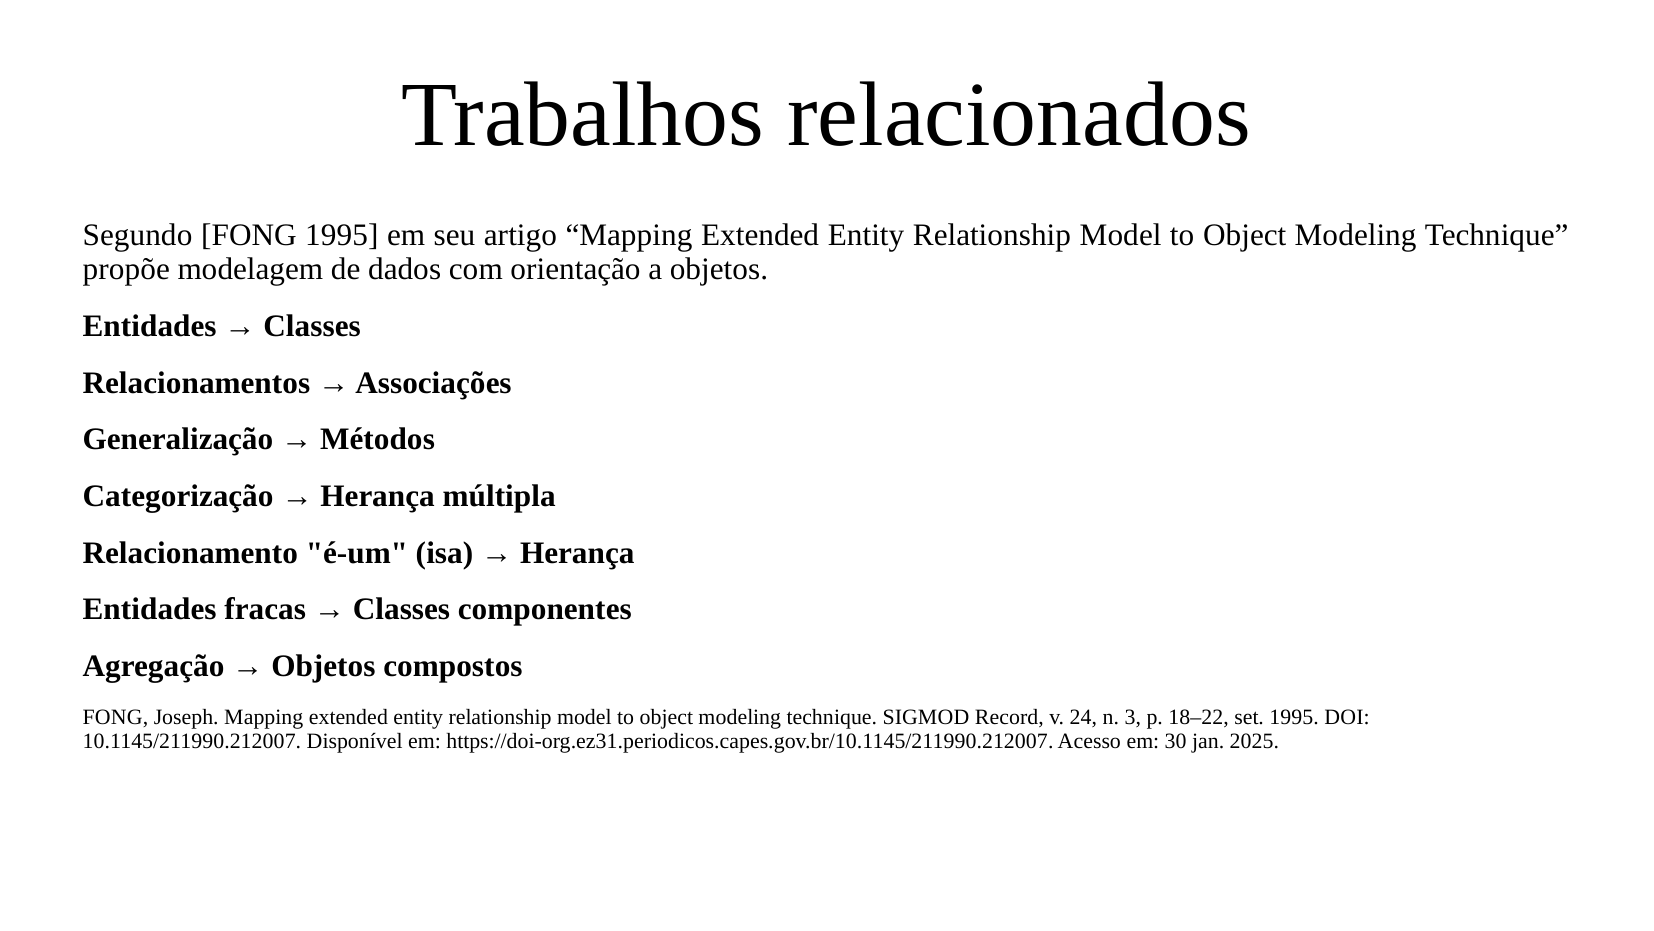

# Trabalhos relacionados
Segundo [FONG 1995] em seu artigo “Mapping Extended Entity Relationship Model to Object Modeling Technique” propõe modelagem de dados com orientação a objetos.
Entidades → Classes
Relacionamentos → Associações
Generalização → Métodos
Categorização → Herança múltipla
Relacionamento "é-um" (isa) → Herança
Entidades fracas → Classes componentes
Agregação → Objetos compostos
FONG, Joseph. Mapping extended entity relationship model to object modeling technique. SIGMOD Record, v. 24, n. 3, p. 18–22, set. 1995. DOI: 10.1145/211990.212007. Disponível em: https://doi-org.ez31.periodicos.capes.gov.br/10.1145/211990.212007. Acesso em: 30 jan. 2025.